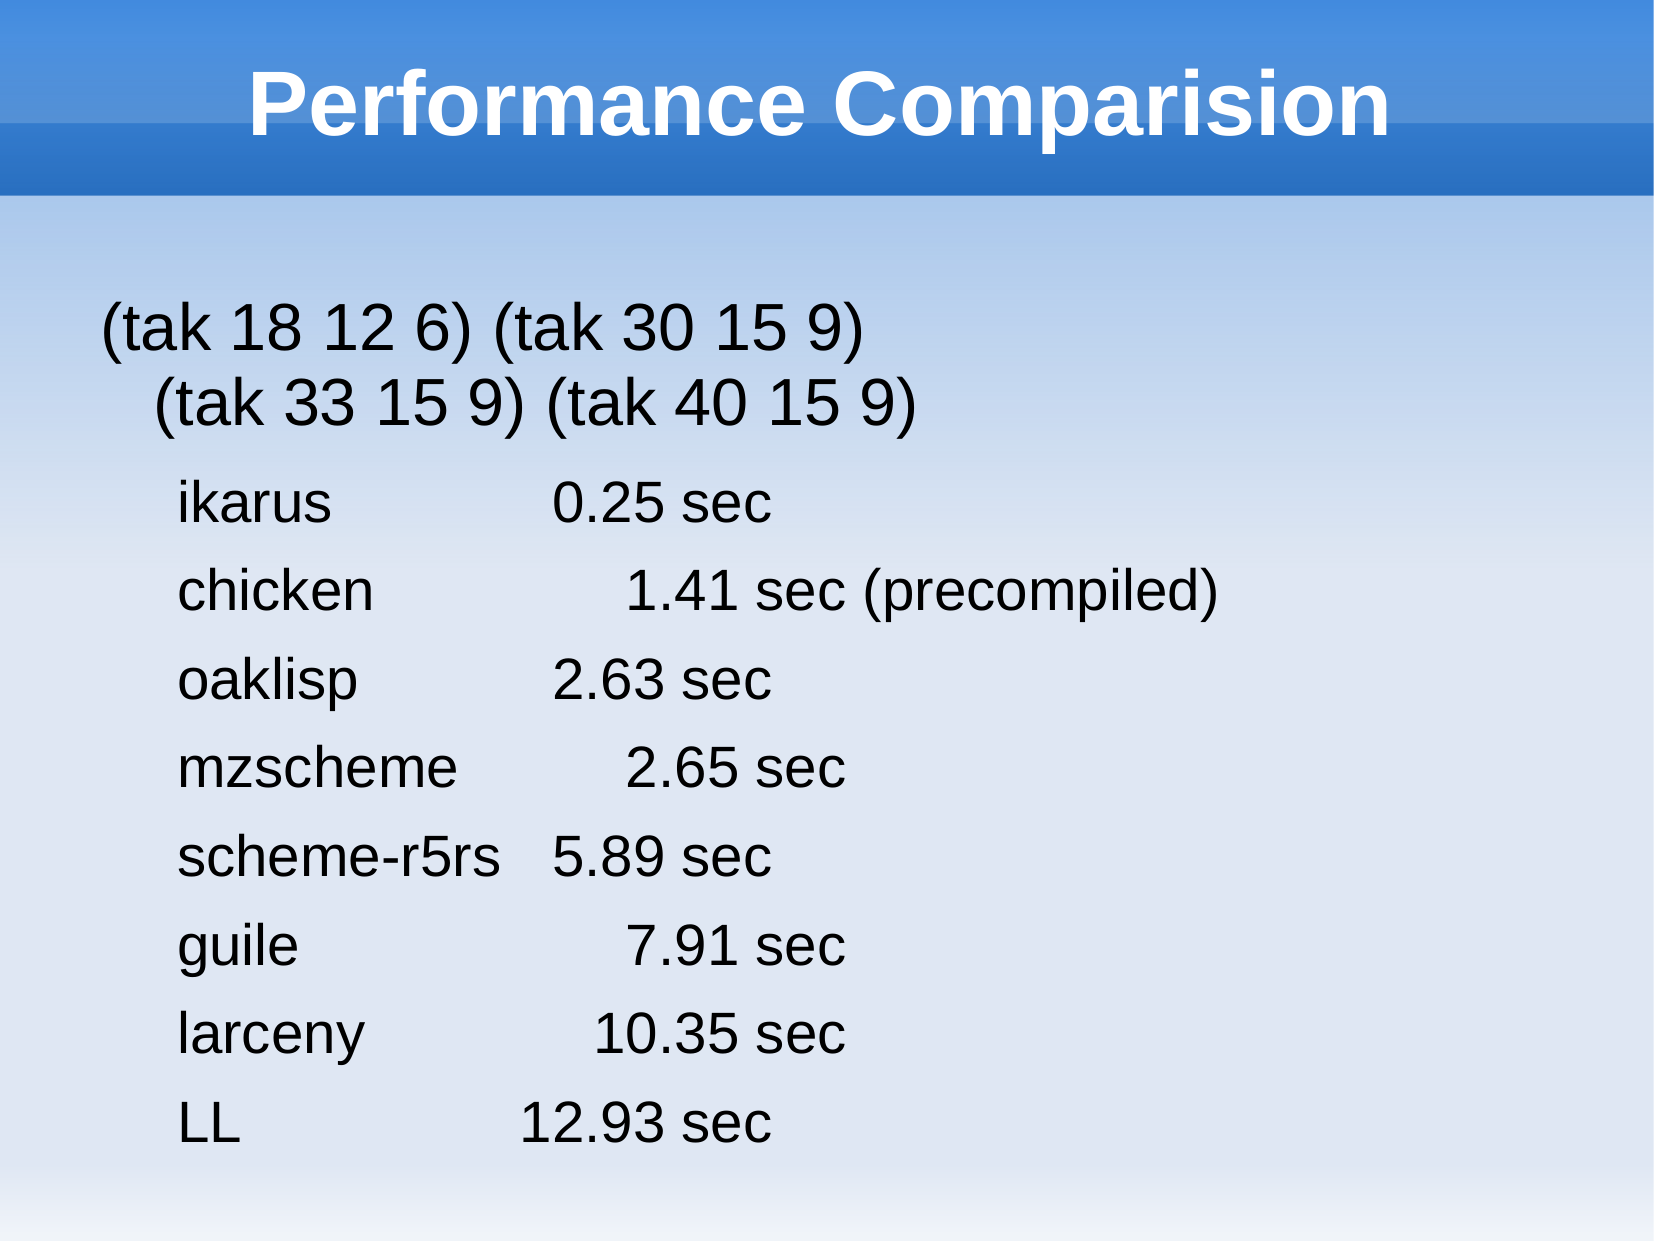

# Performance Comparision
(tak 18 12 6) (tak 30 15 9)
(tak 33 15 9) (tak 40 15 9)
ikarus			 0.25 sec
chicken			 1.41 sec (precompiled)
oaklisp			 2.63 sec
mzscheme 	 2.65 sec
scheme-r5rs 	 5.89 sec
guile				 7.91 sec
larceny 		10.35 sec
LL 				12.93 sec